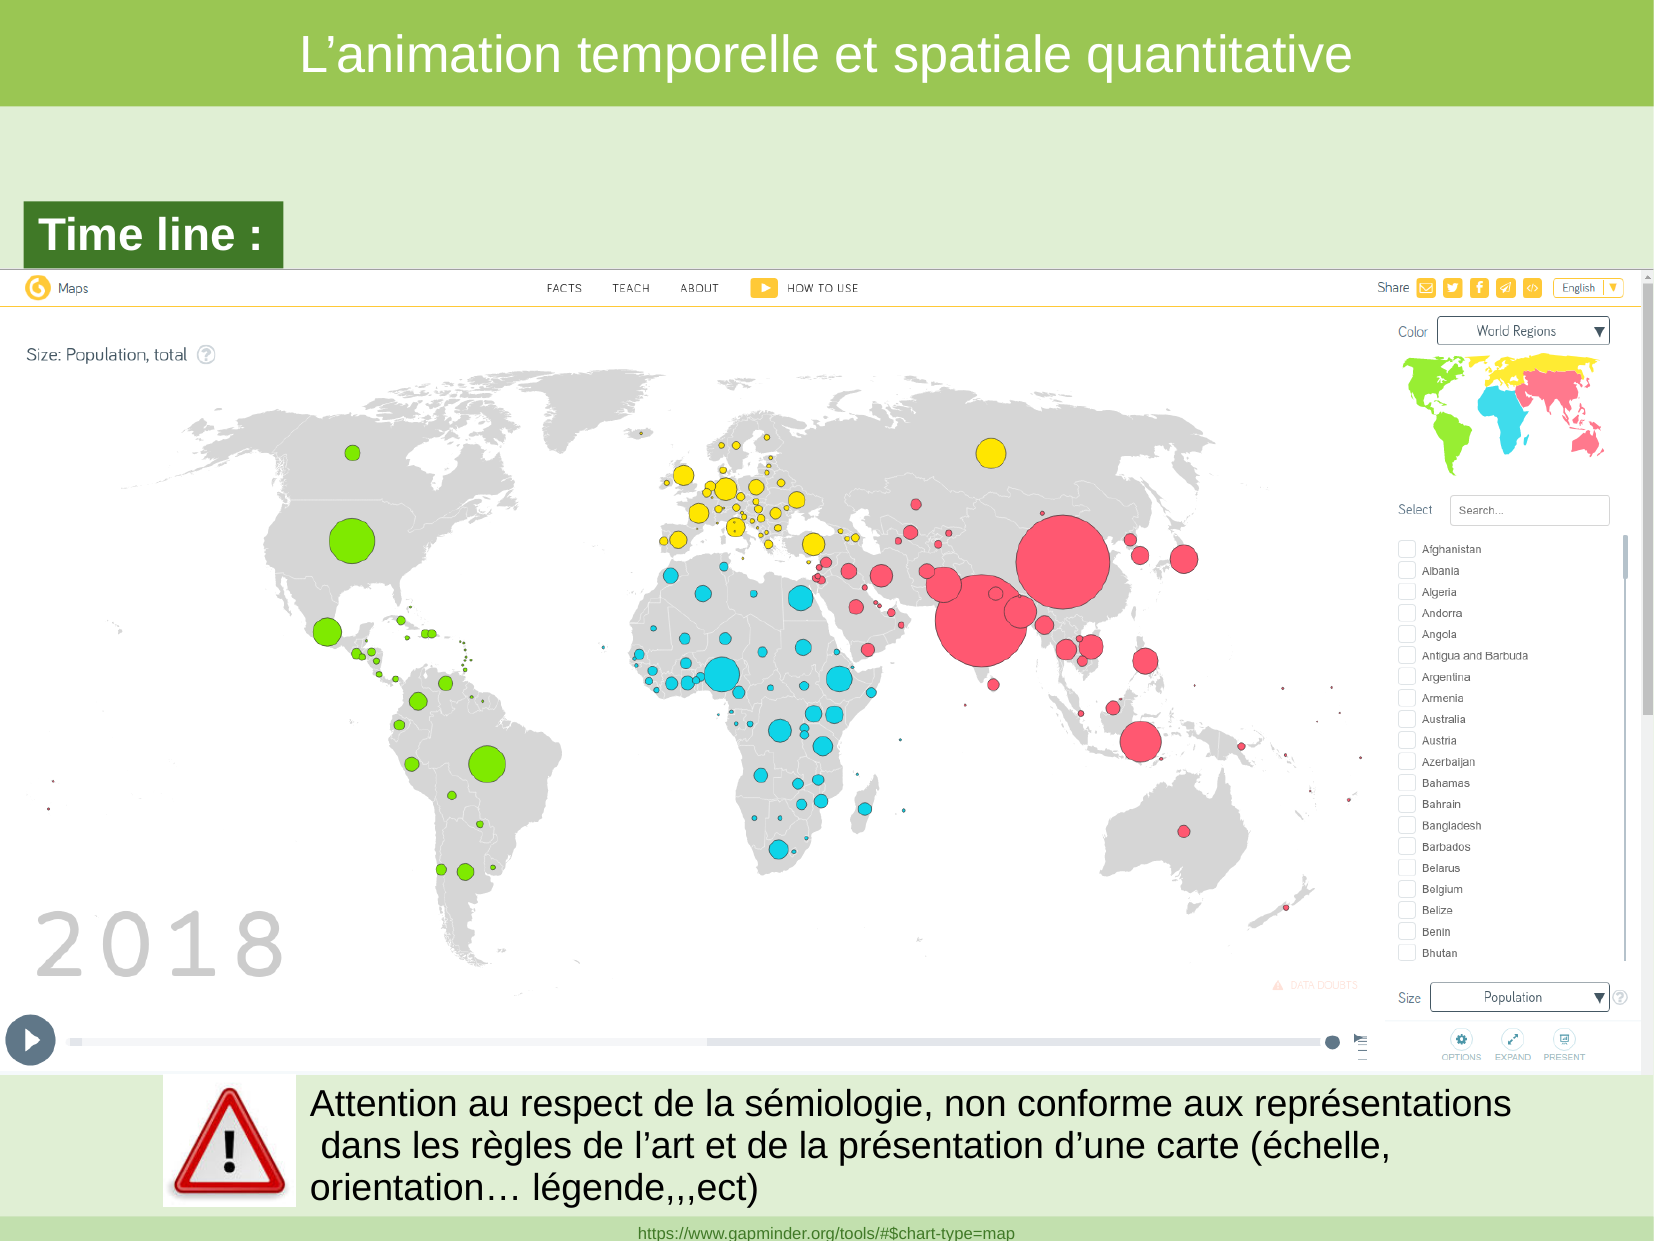

# L’animation temporelle et spatiale quantitative
Time line :
Attention au respect de la sémiologie, non conforme aux représentations
 dans les règles de l’art et de la présentation d’une carte (échelle, orientation… légende,,,ect)
https://earth.nullschool.net/fr/#current/wind/surface/level/orthographic=-213.46,-55.96,429
https://www.gapminder.org/tools/#$chart-type=map